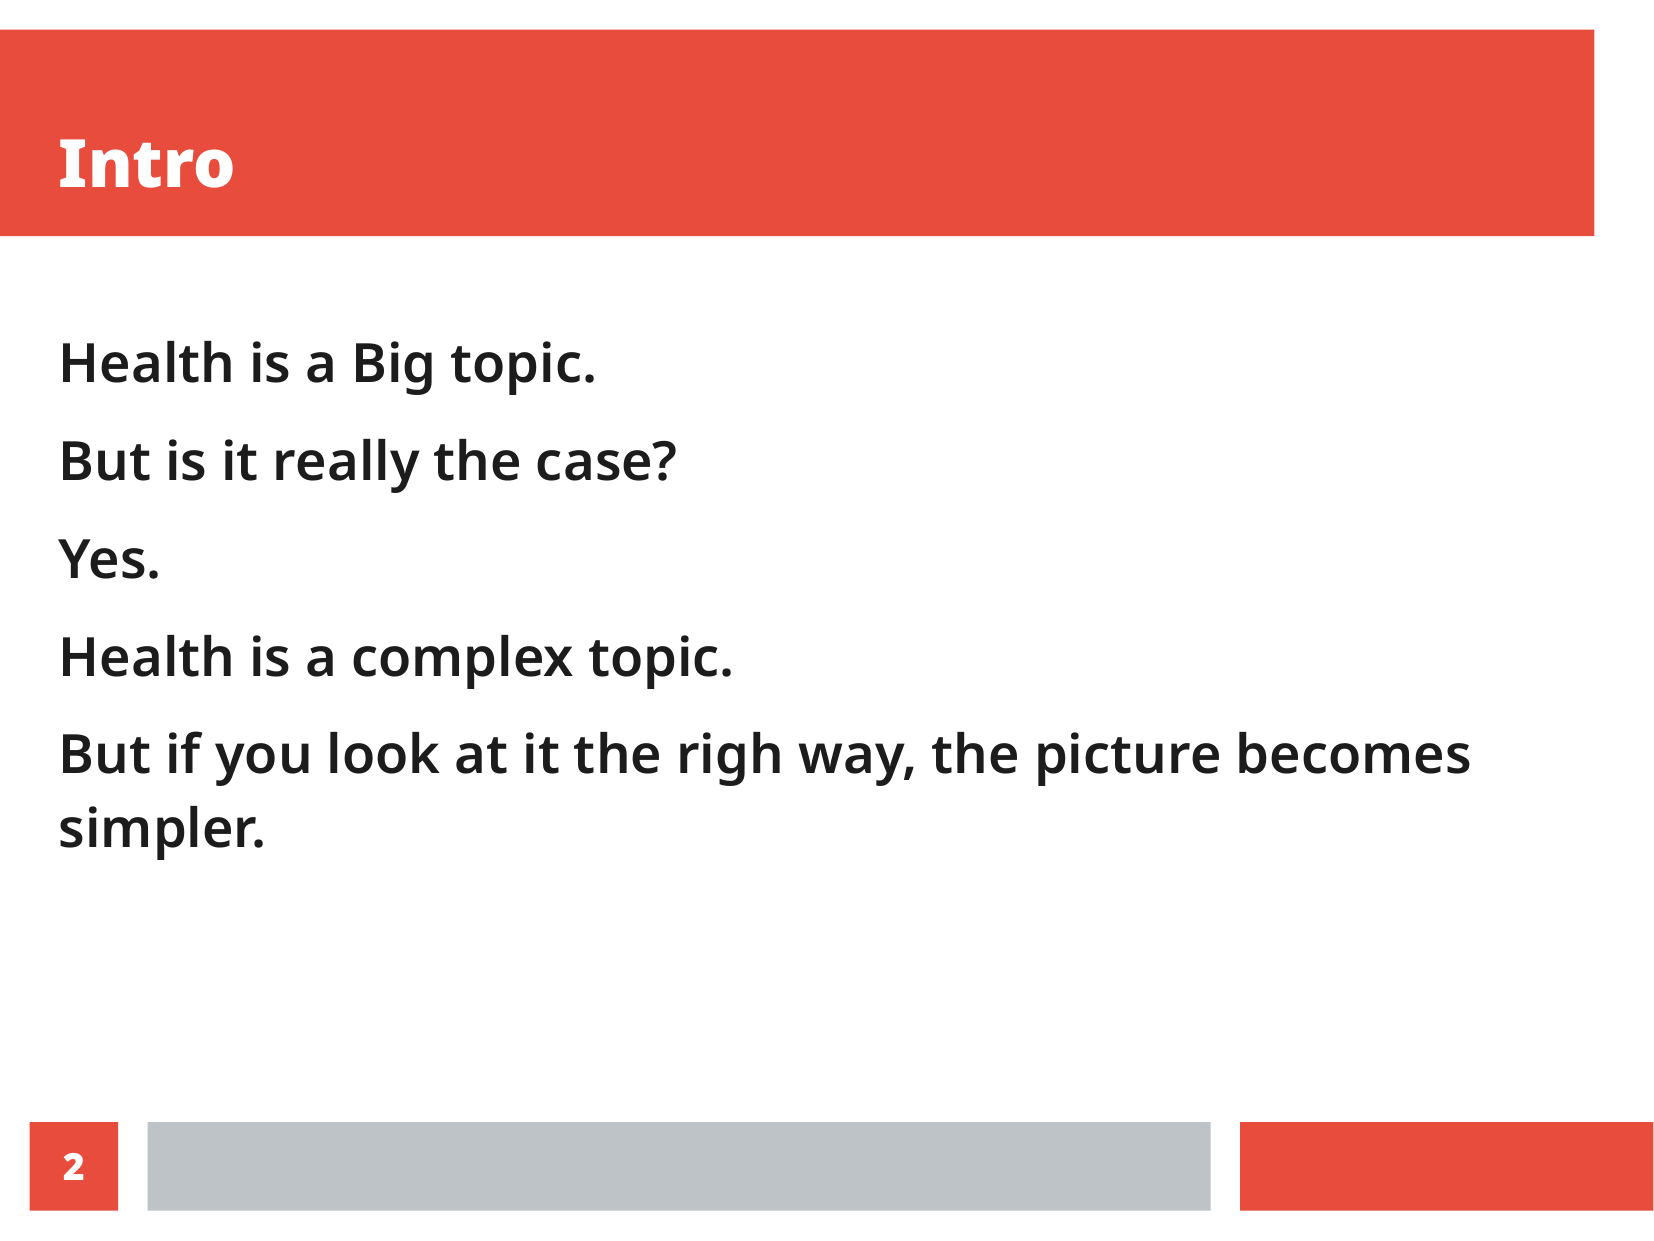

# Intro
Health is a Big topic.
But is it really the case?
Yes.
Health is a complex topic.
But if you look at it the righ way, the picture becomes simpler.
2